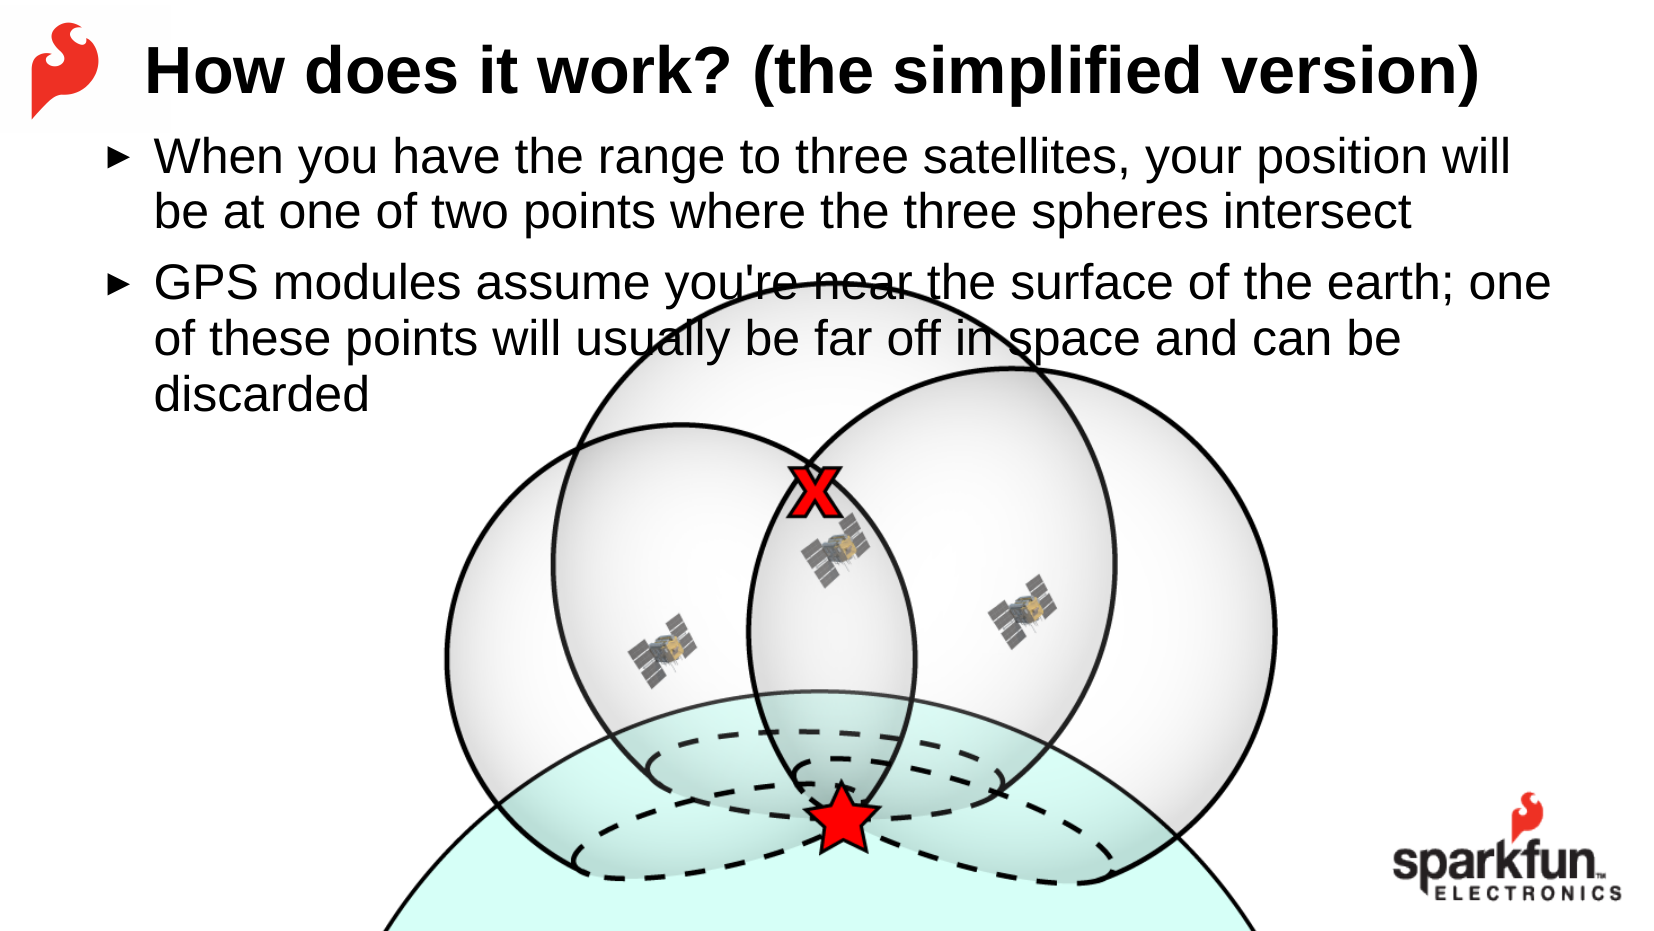

# How does it work? (the simplified version)
When you have the range to three satellites, your position will be at one of two points where the three spheres intersect
GPS modules assume you're near the surface of the earth; one of these points will usually be far off in space and can be discarded